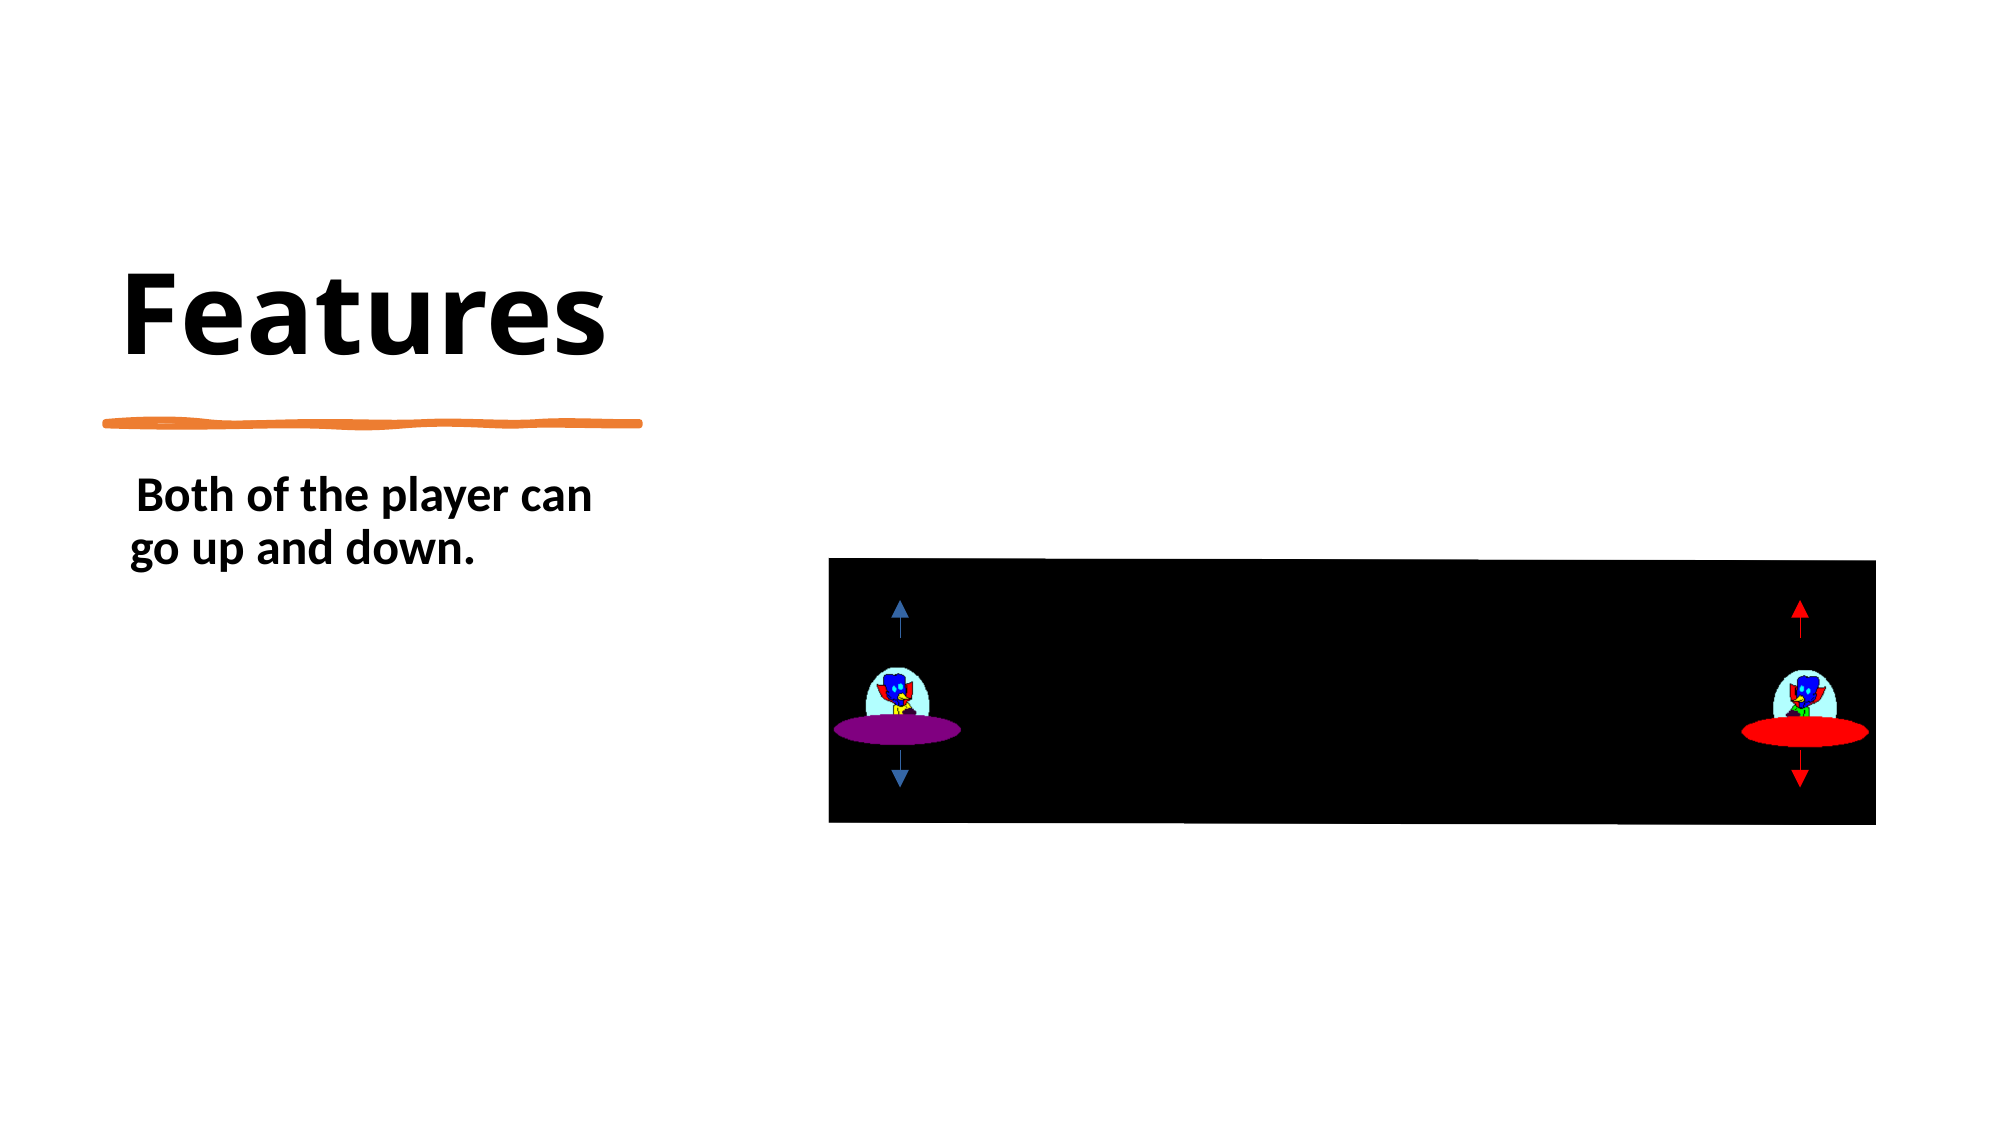

# Features
Both of the player can go up and down.